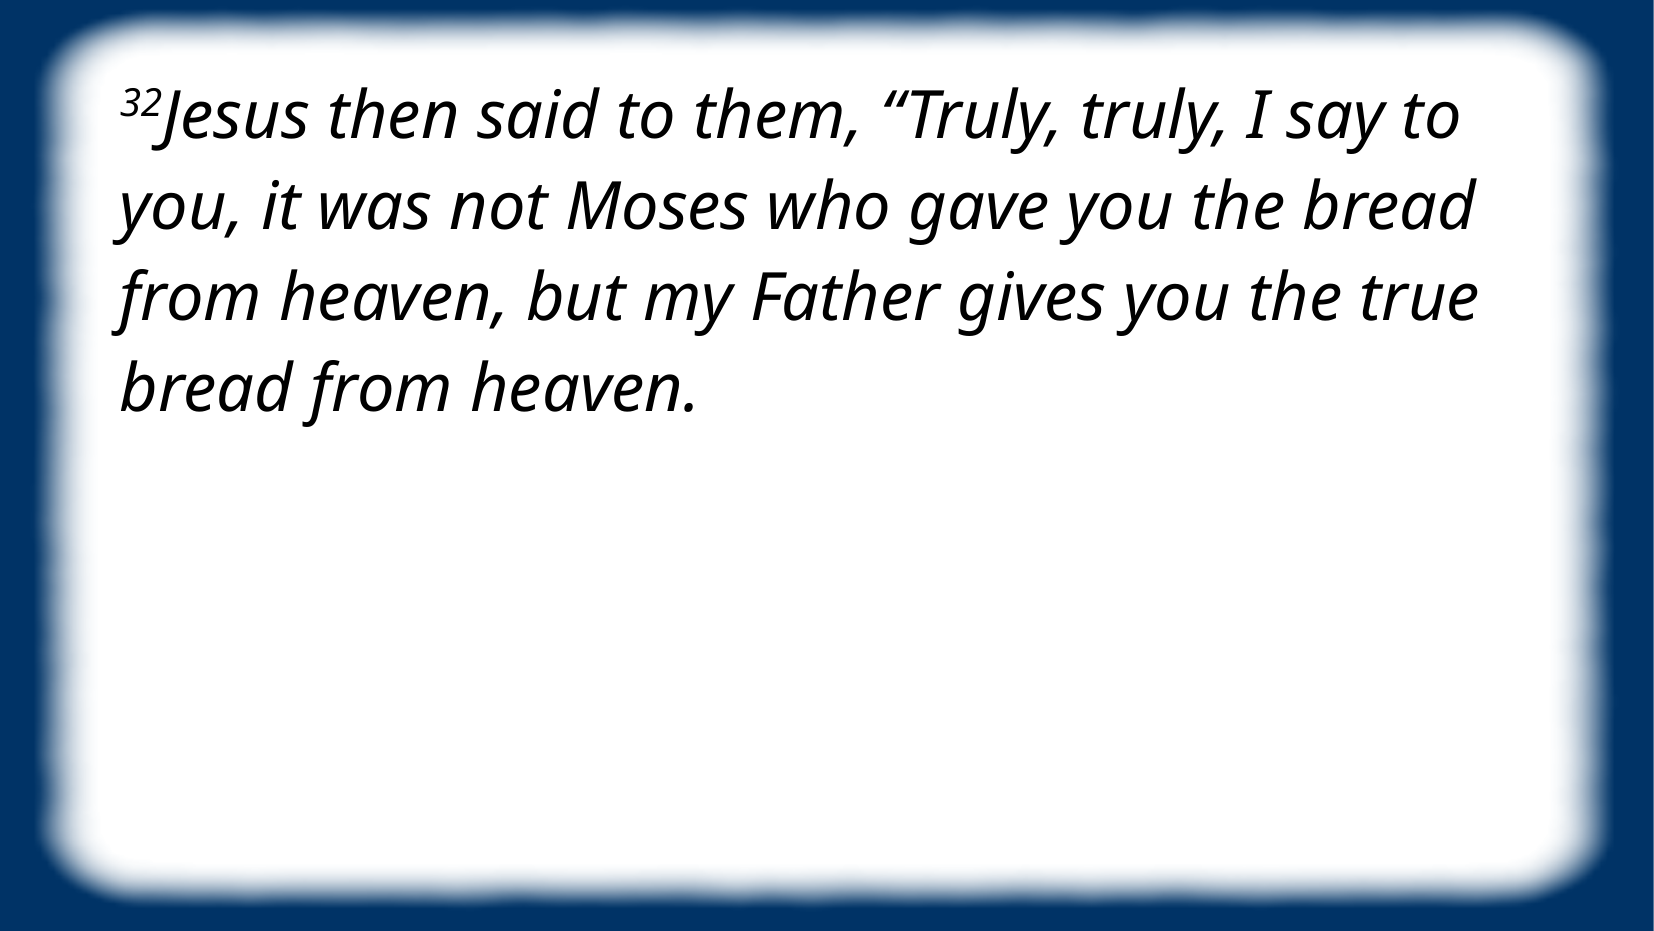

32Jesus then said to them, “Truly, truly, I say to you, it was not Moses who gave you the bread from heaven, but my Father gives you the true bread from heaven.